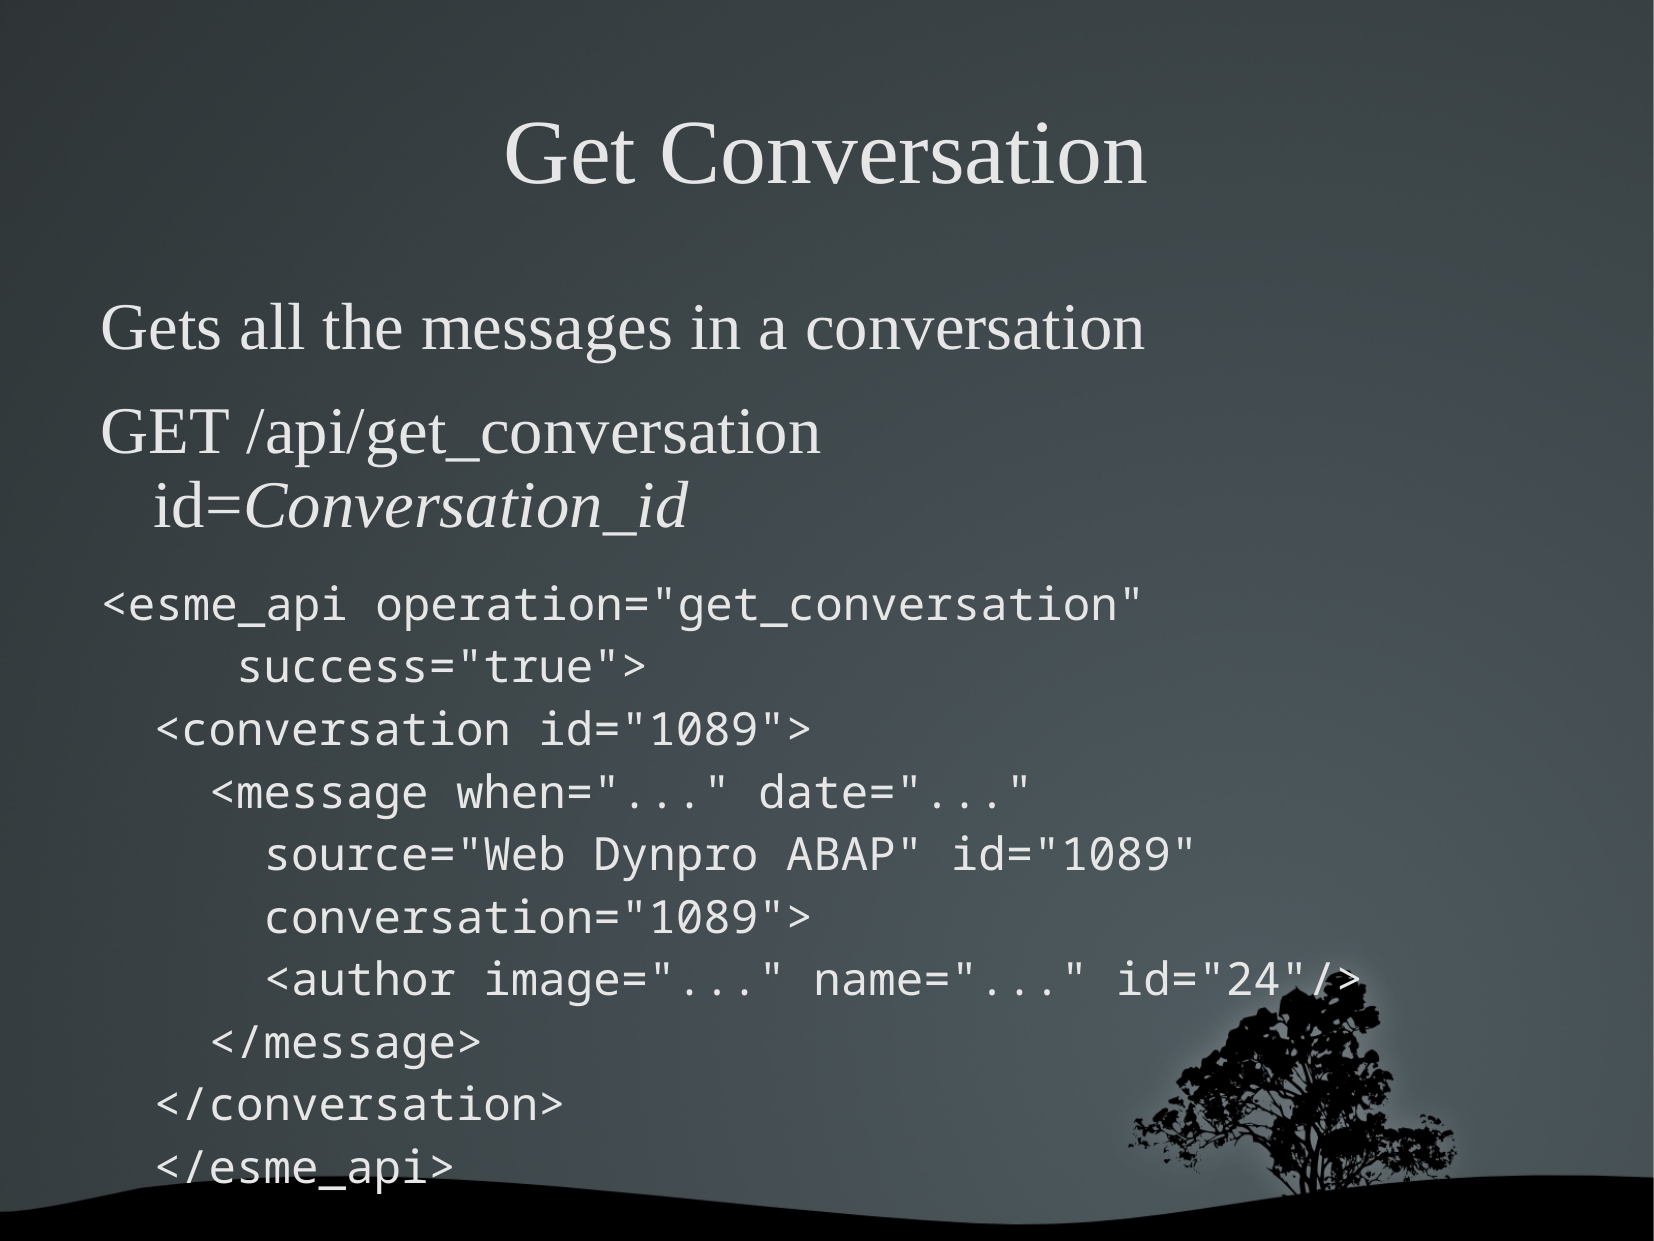

# Get Conversation
Gets all the messages in a conversation
GET /api/get_conversation
id=Conversation_id
<esme_api operation="get_conversation"
 success="true">
<conversation id="1089">
 <message when="..." date="..."
 source="Web Dynpro ABAP" id="1089"
 conversation="1089">
 <author image="..." name="..." id="24"/>
 </message>
</conversation>
</esme_api>